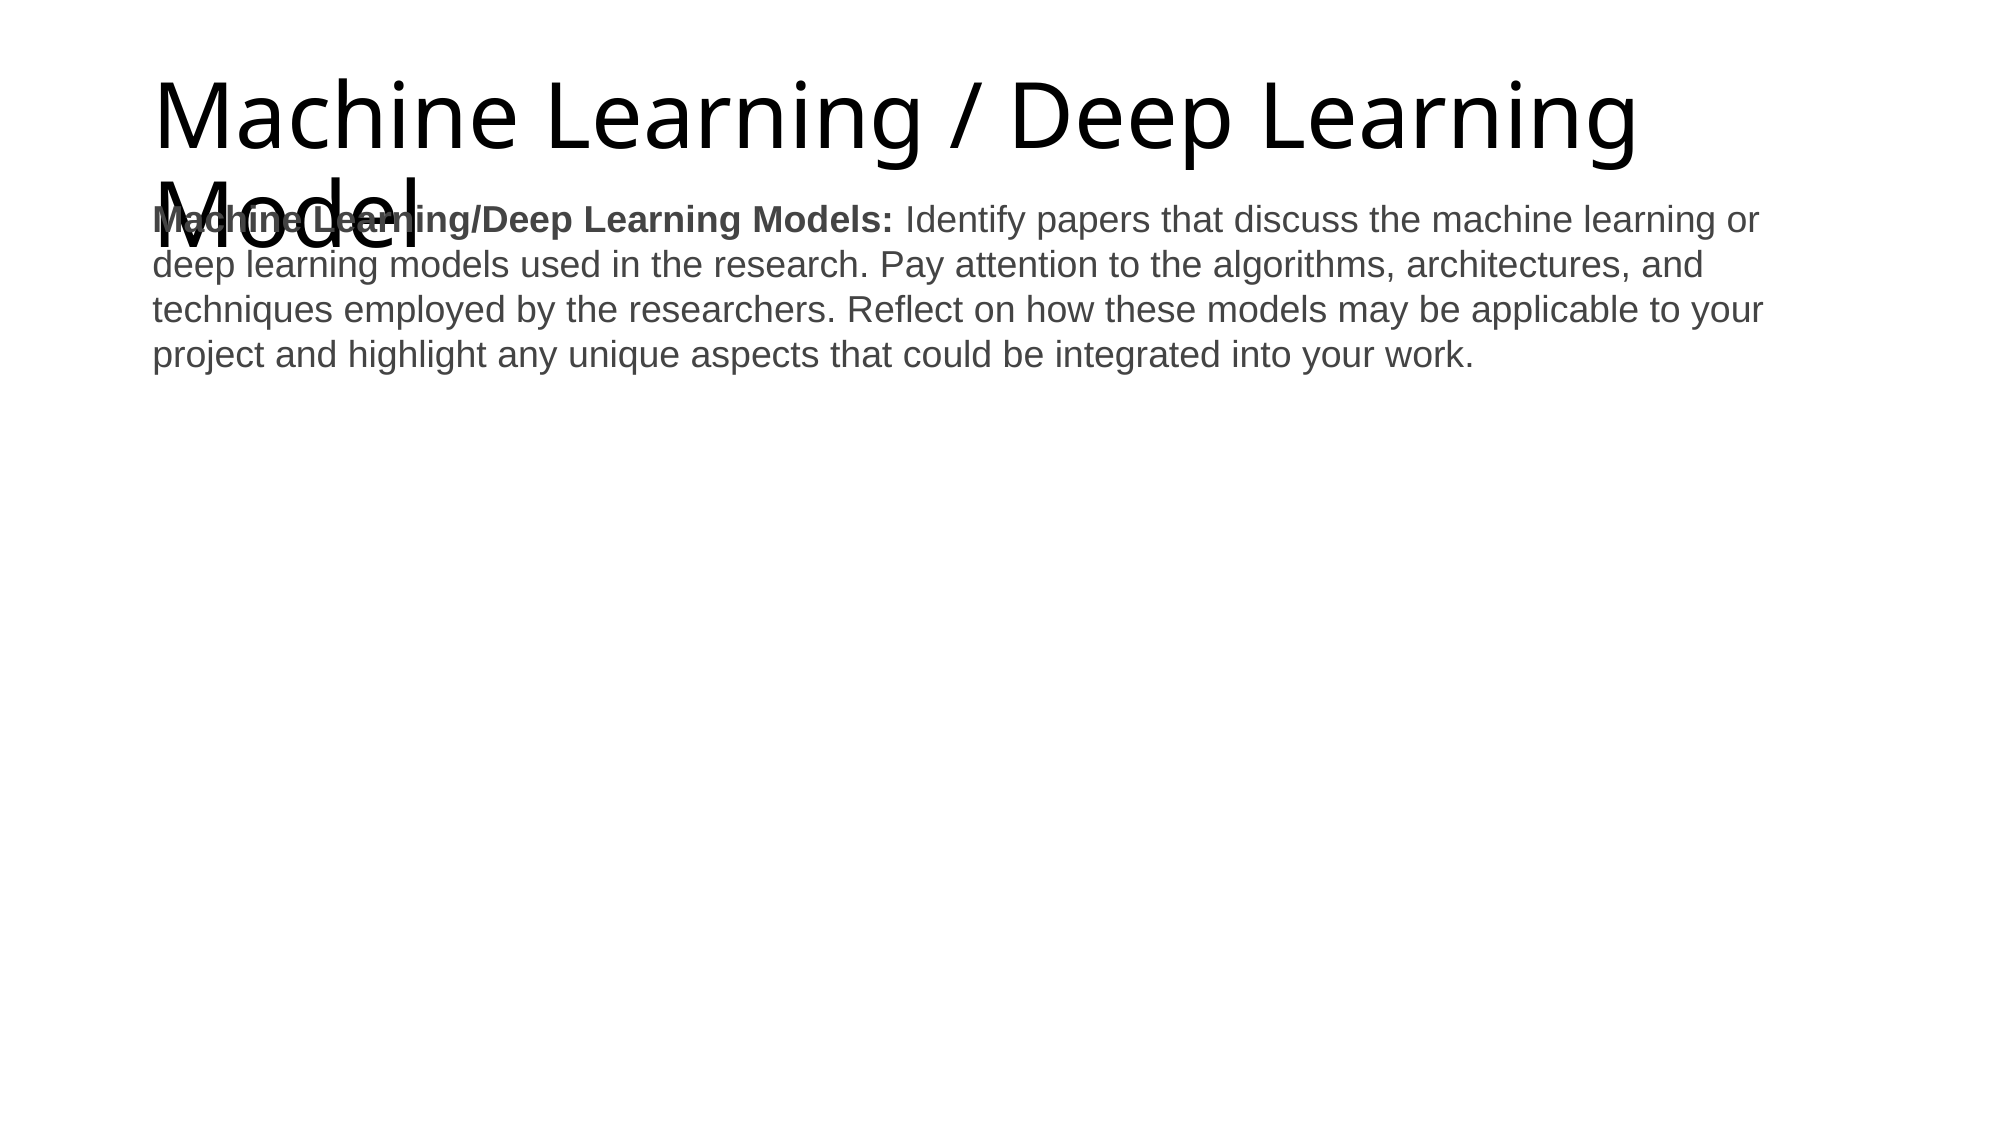

# Machine Learning / Deep Learning Model
Machine Learning/Deep Learning Models: Identify papers that discuss the machine learning or deep learning models used in the research. Pay attention to the algorithms, architectures, and techniques employed by the researchers. Reflect on how these models may be applicable to your project and highlight any unique aspects that could be integrated into your work.